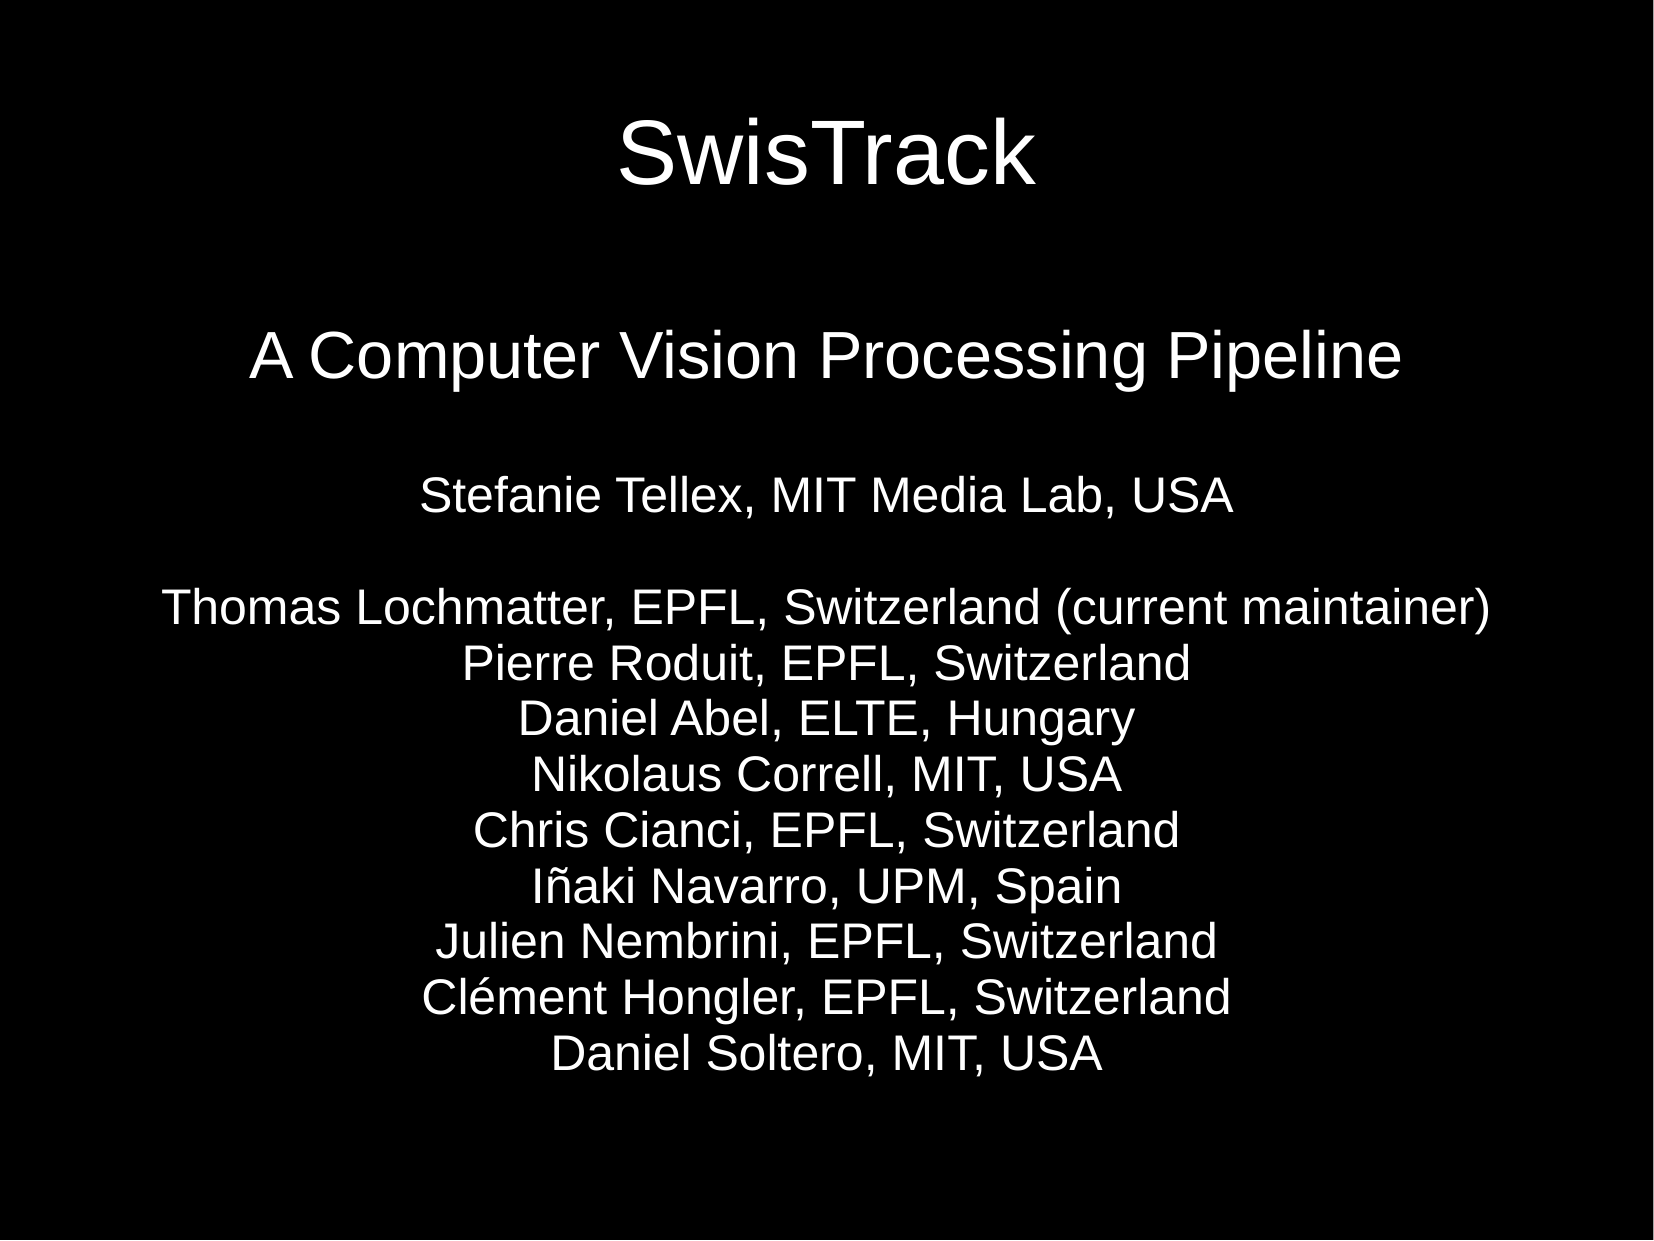

# SwisTrack
A Computer Vision Processing Pipeline
Stefanie Tellex, MIT Media Lab, USA
Thomas Lochmatter, EPFL, Switzerland (current maintainer)
Pierre Roduit, EPFL, Switzerland
Daniel Abel, ELTE, Hungary
Nikolaus Correll, MIT, USA
Chris Cianci, EPFL, Switzerland
Iñaki Navarro, UPM, Spain
Julien Nembrini, EPFL, Switzerland
Clément Hongler, EPFL, Switzerland
Daniel Soltero, MIT, USA